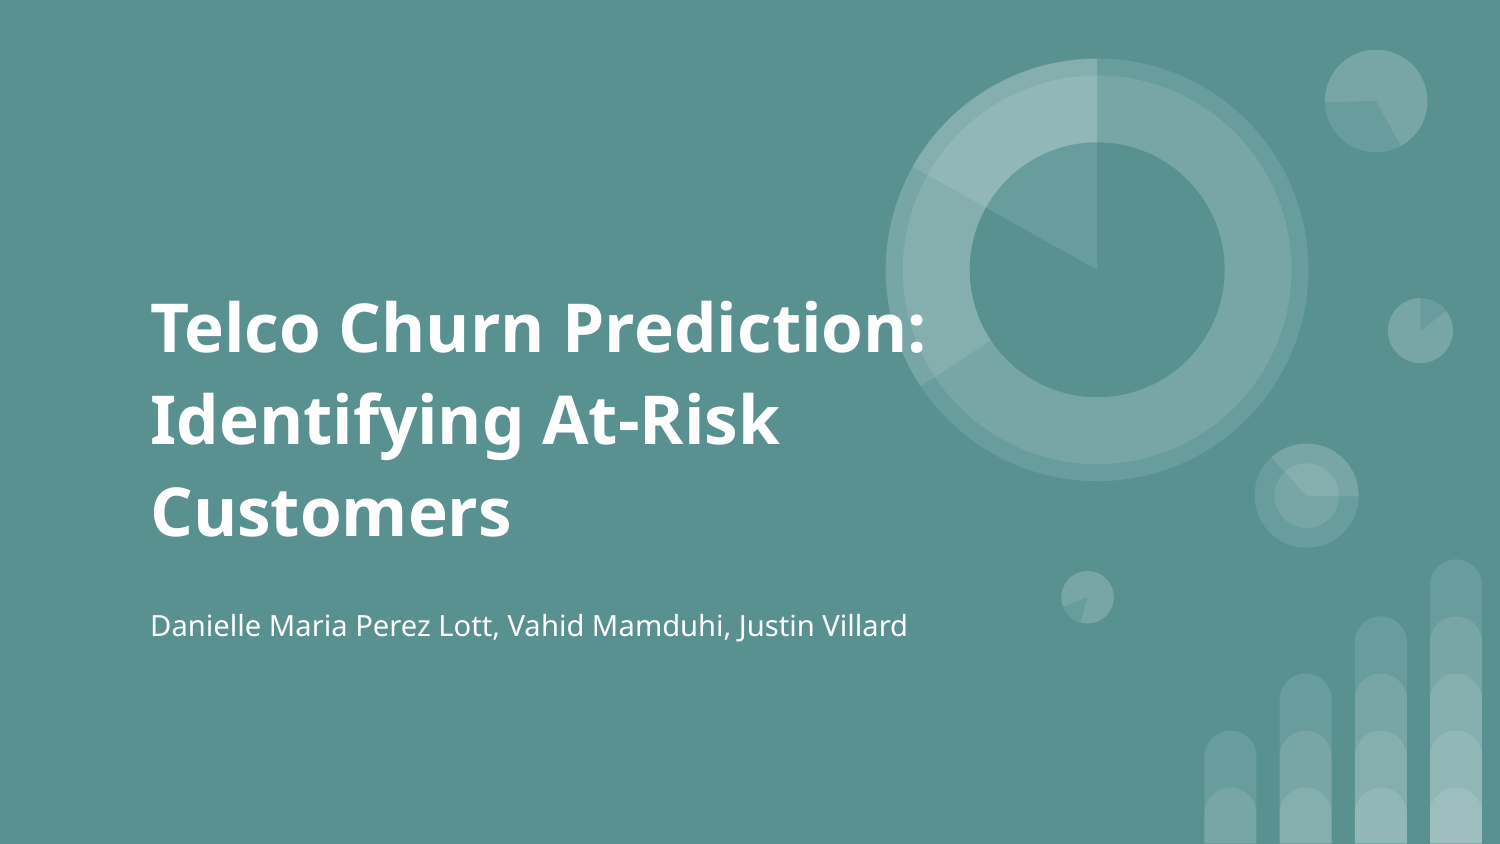

# Telco Churn Prediction: Identifying At-Risk Customers
Danielle Maria Perez Lott, Vahid Mamduhi, Justin Villard